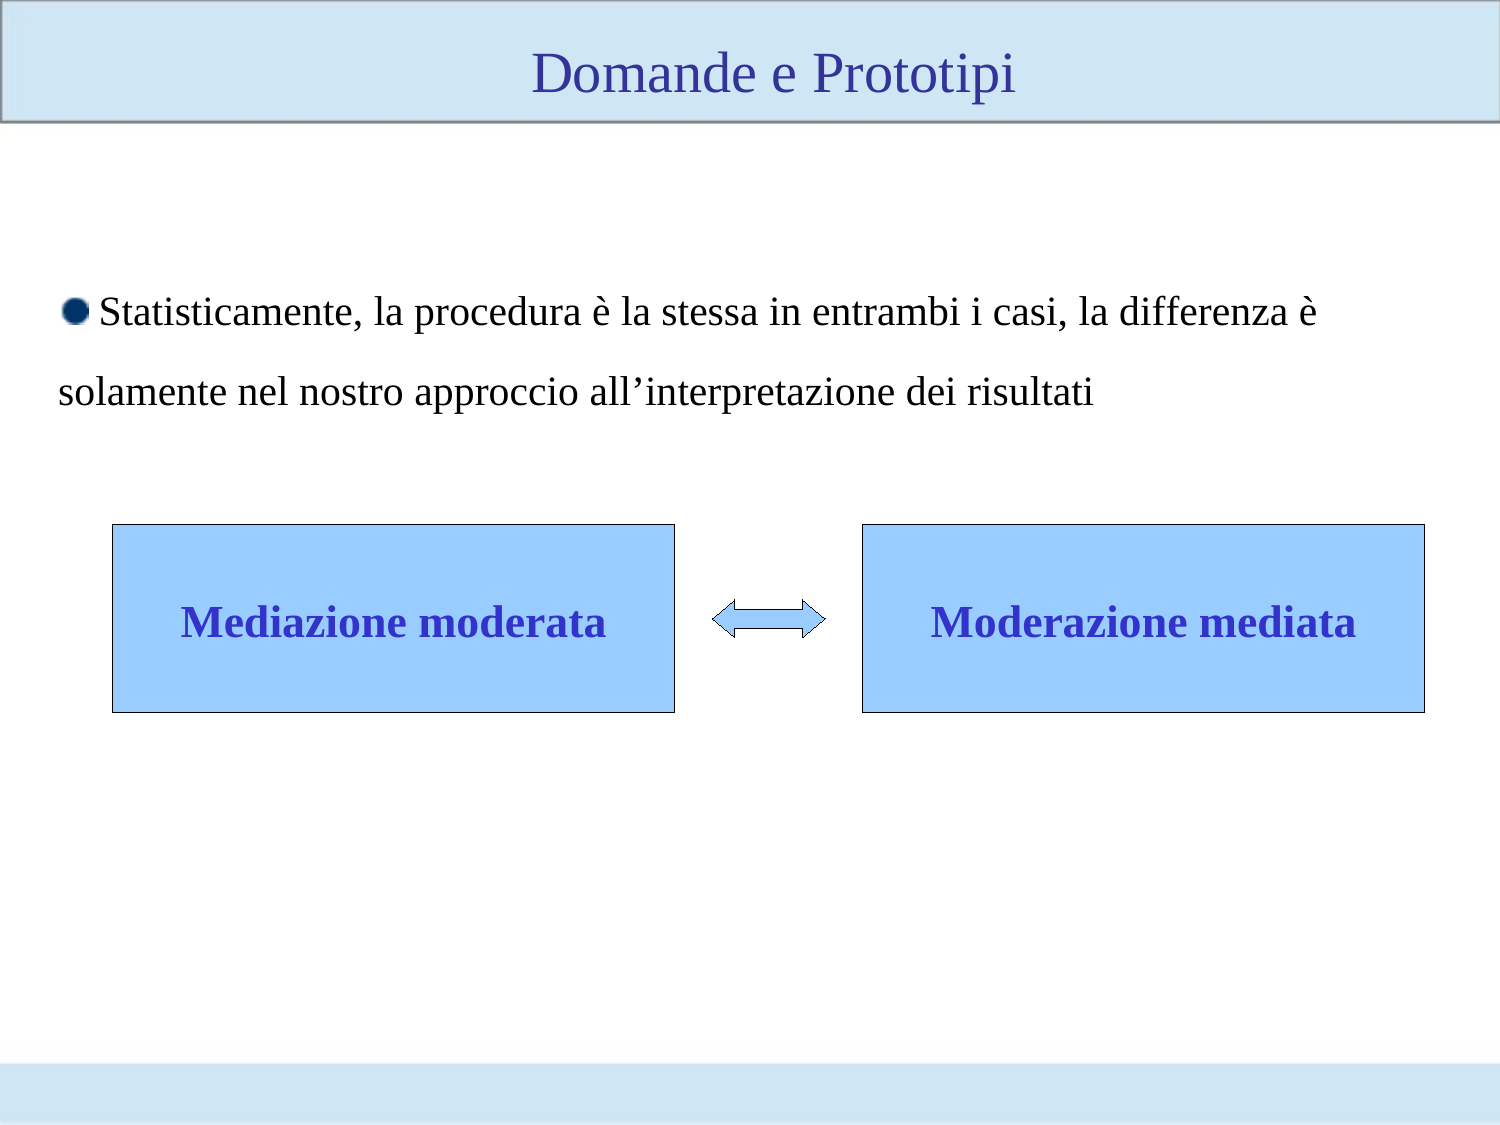

# Domande e Prototipi
 Statisticamente, la procedura è la stessa in entrambi i casi, la differenza è solamente nel nostro approccio all’interpretazione dei risultati
Mediazione moderata
Moderazione mediata